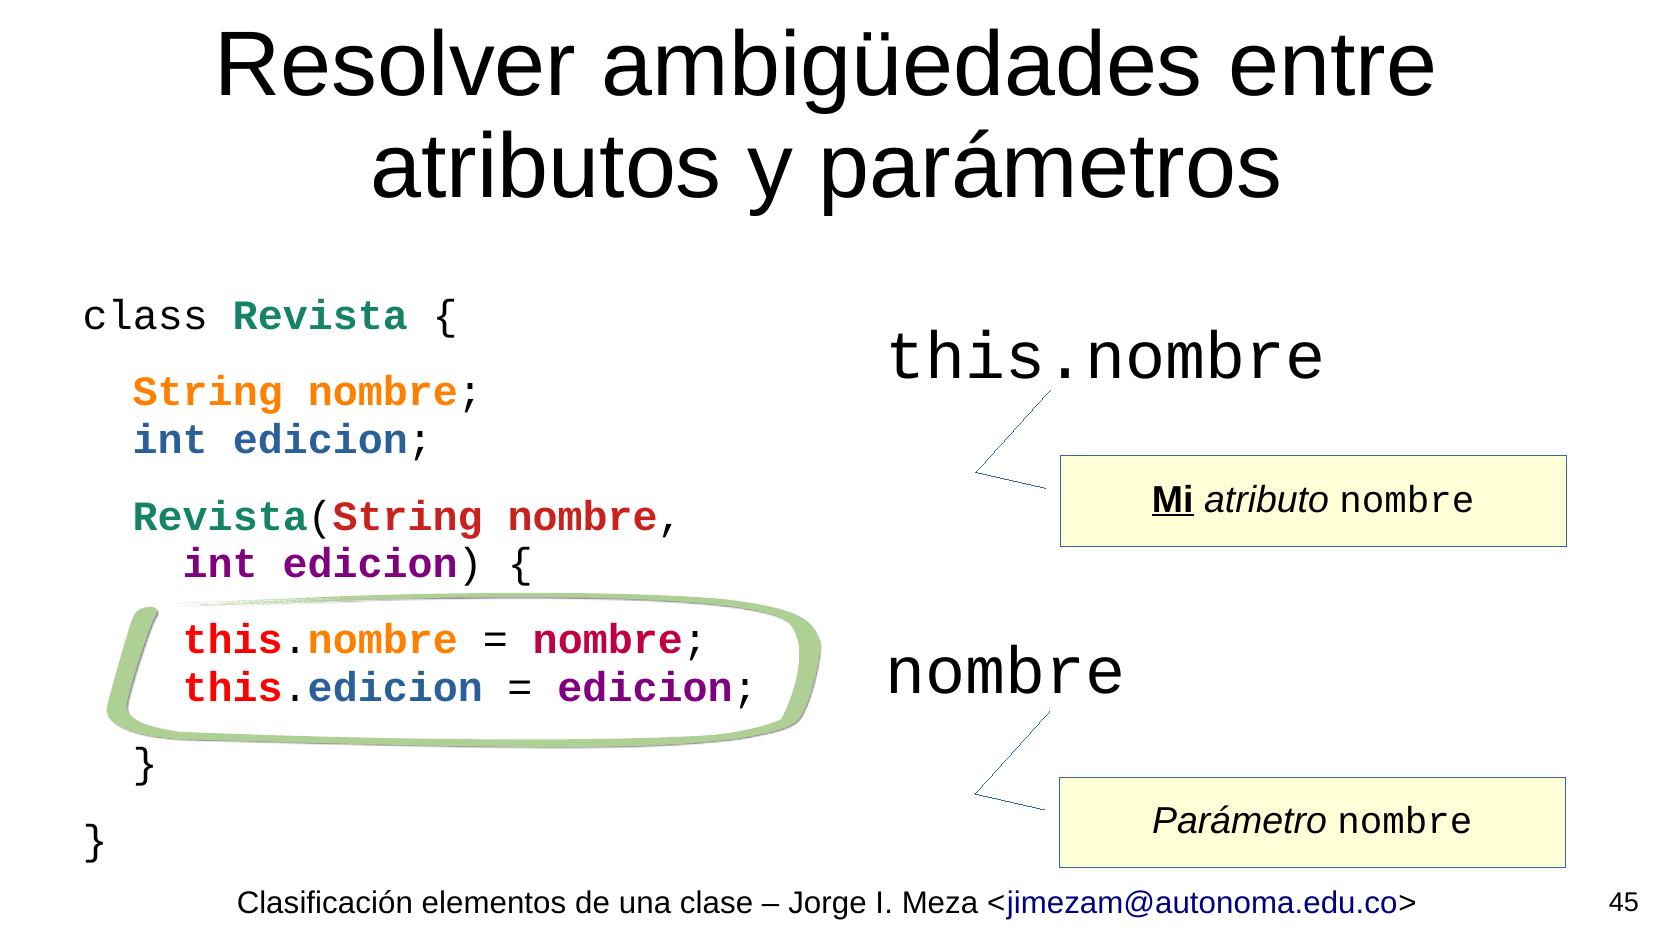

# Resolver ambigüedades entre atributos y parámetros
class Revista {
 String nombre;
 int edicion;
 Revista(String nombre,
 int edicion) {
 this.nombre = nombre;
 this.edicion = edicion;
 }
}
 this.nombre
 nombre
Mi atributo nombre
Parámetro nombre